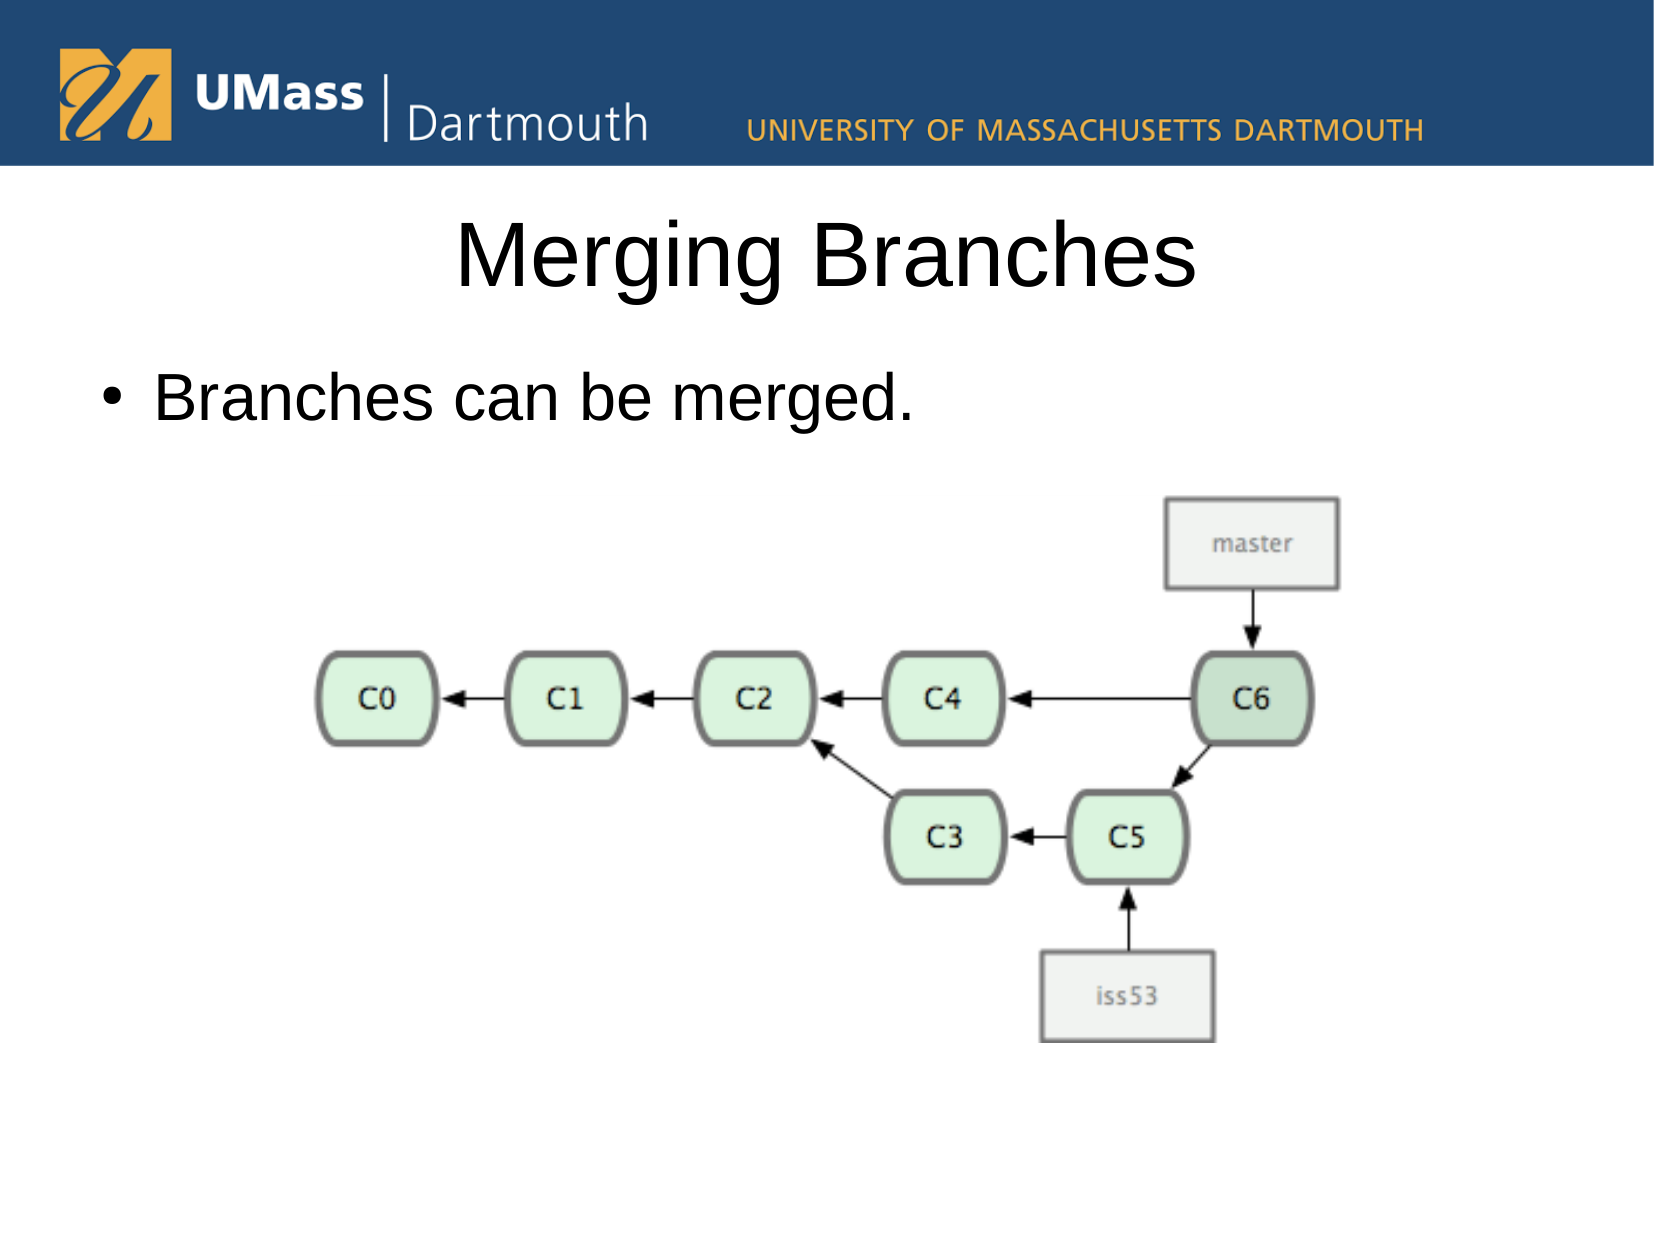

# Merging Branches
Branches can be merged.